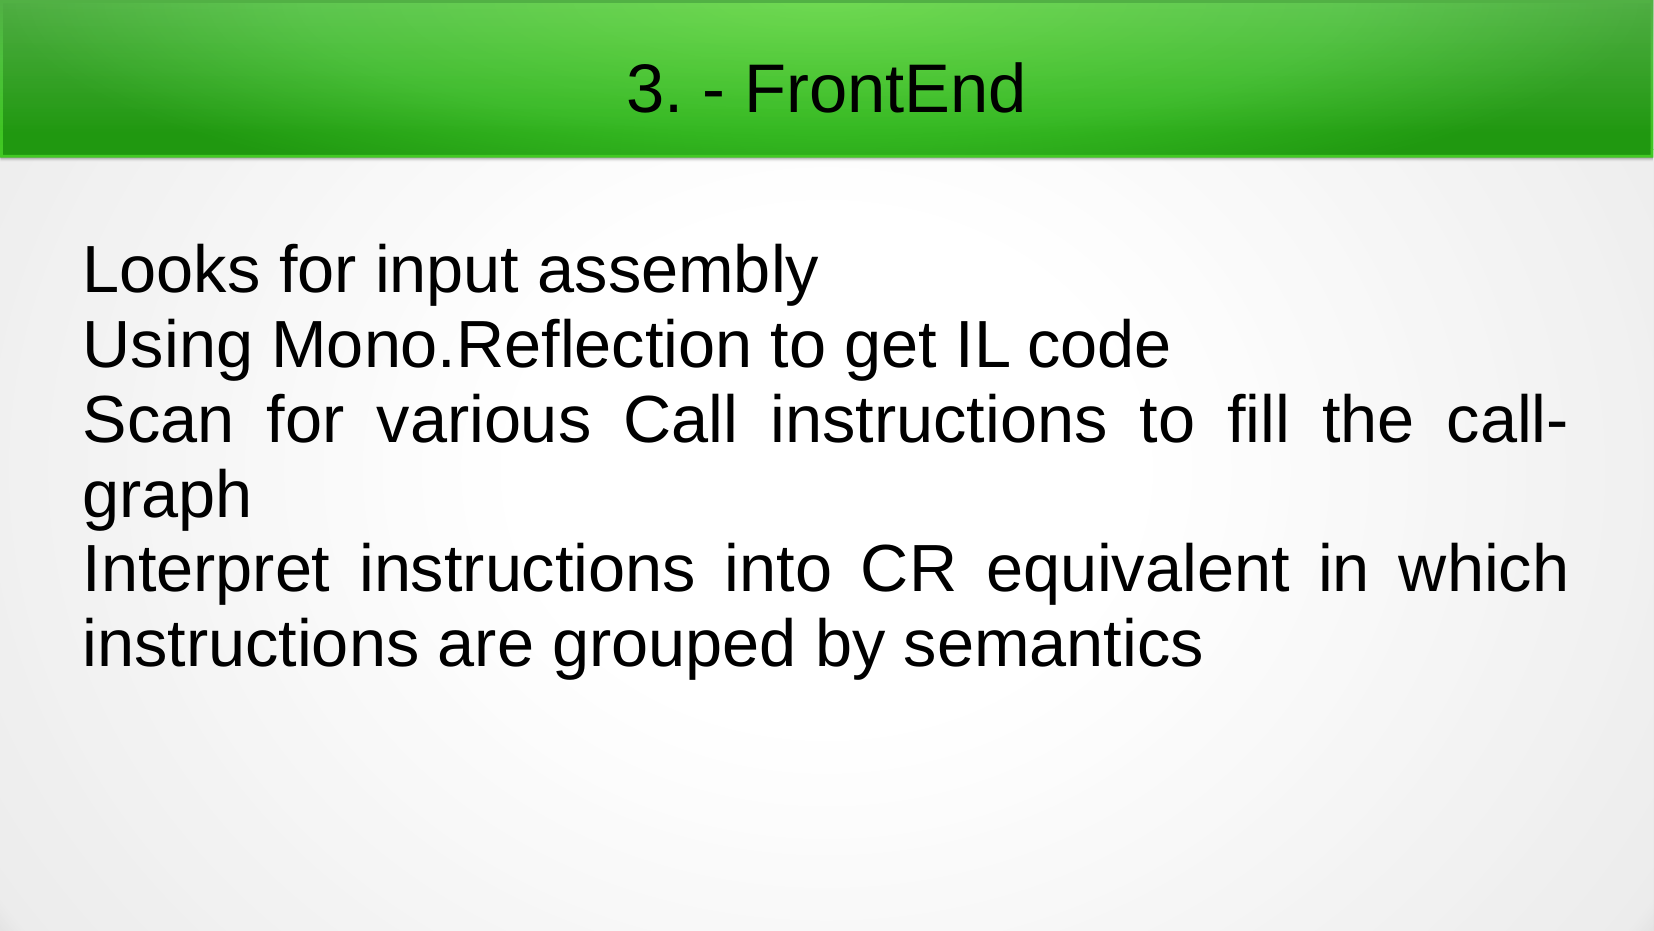

# 3. - FrontEnd
Looks for input assembly
Using Mono.Reflection to get IL code
Scan for various Call instructions to fill the call-graph
Interpret instructions into CR equivalent in which instructions are grouped by semantics